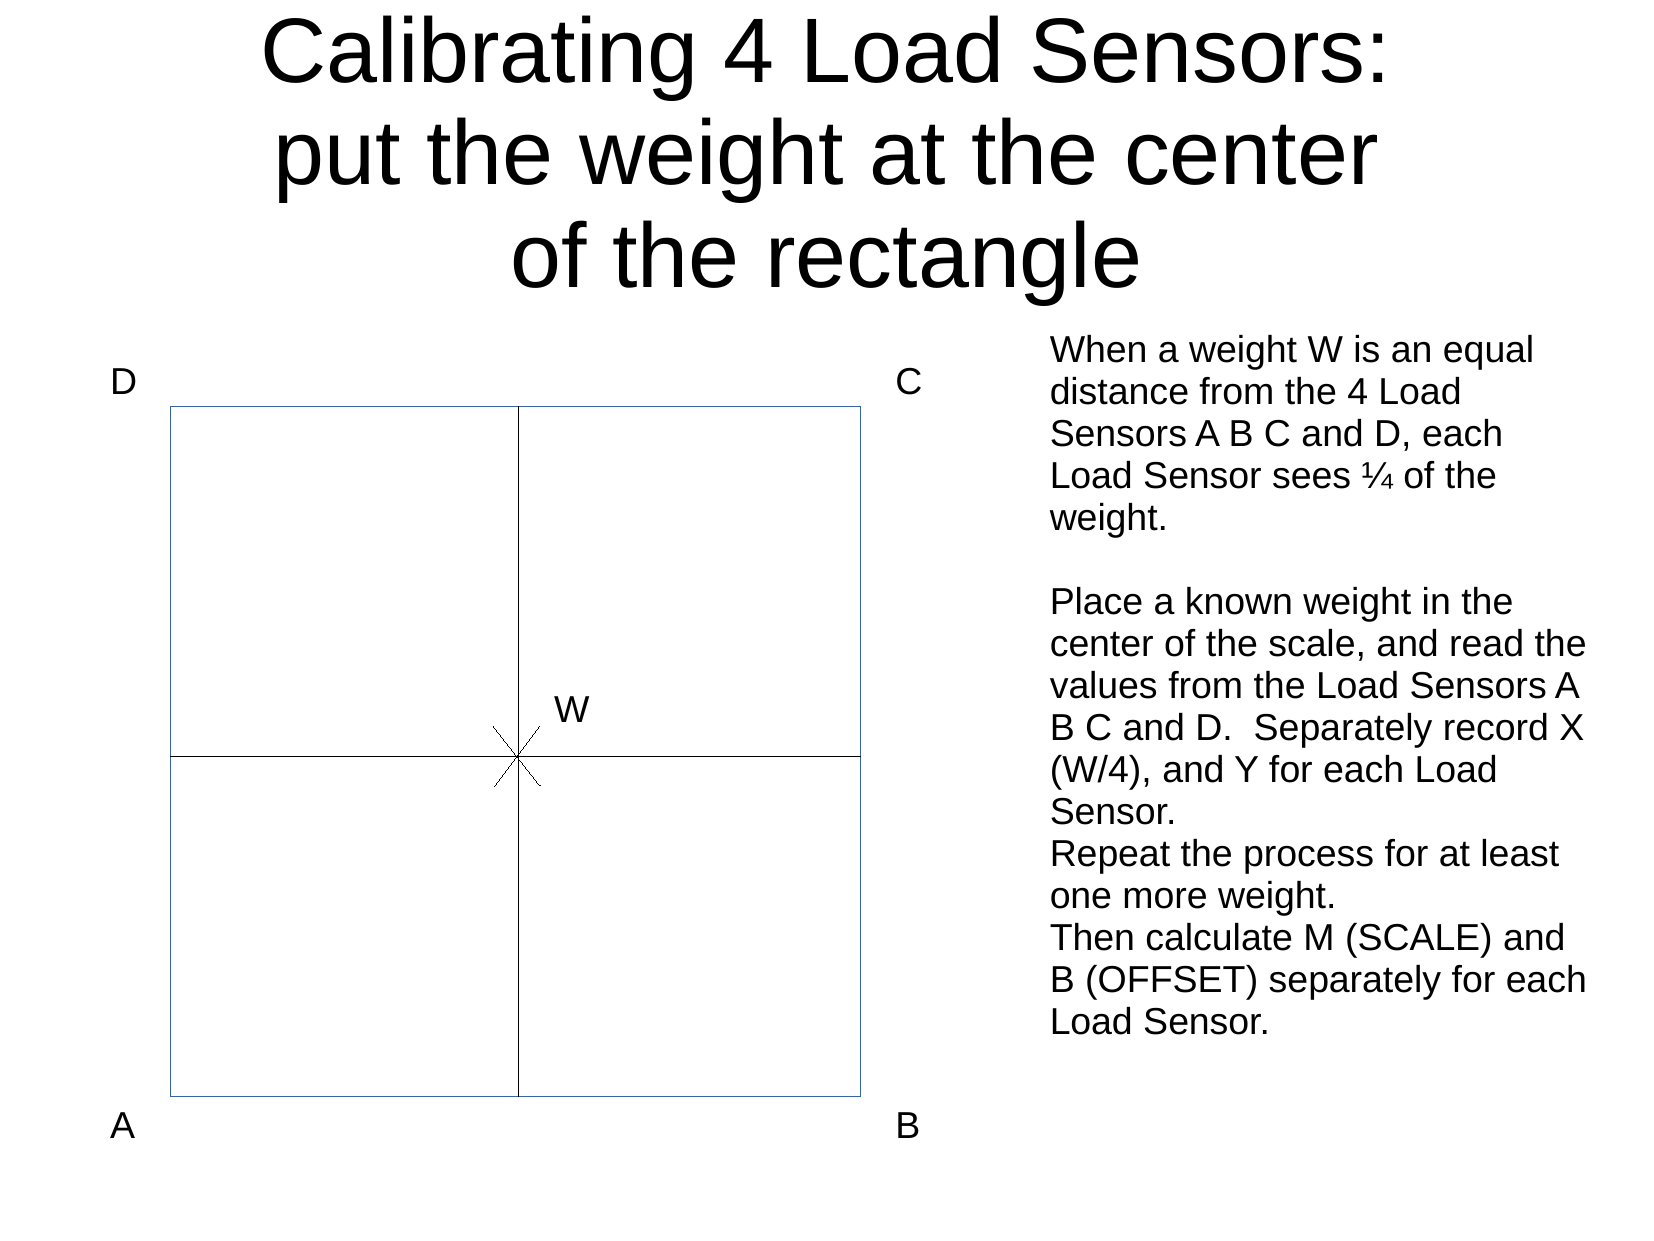

# Calibrating 4 Load Sensors: put the weight at the center of the rectangle
When a weight W is an equal distance from the 4 Load Sensors A B C and D, each Load Sensor sees ¼ of the weight.
Place a known weight in the center of the scale, and read the values from the Load Sensors A B C and D. Separately record X (W/4), and Y for each Load Sensor.
Repeat the process for at least one more weight.
Then calculate M (SCALE) and B (OFFSET) separately for each Load Sensor.
D
C
W
A
B